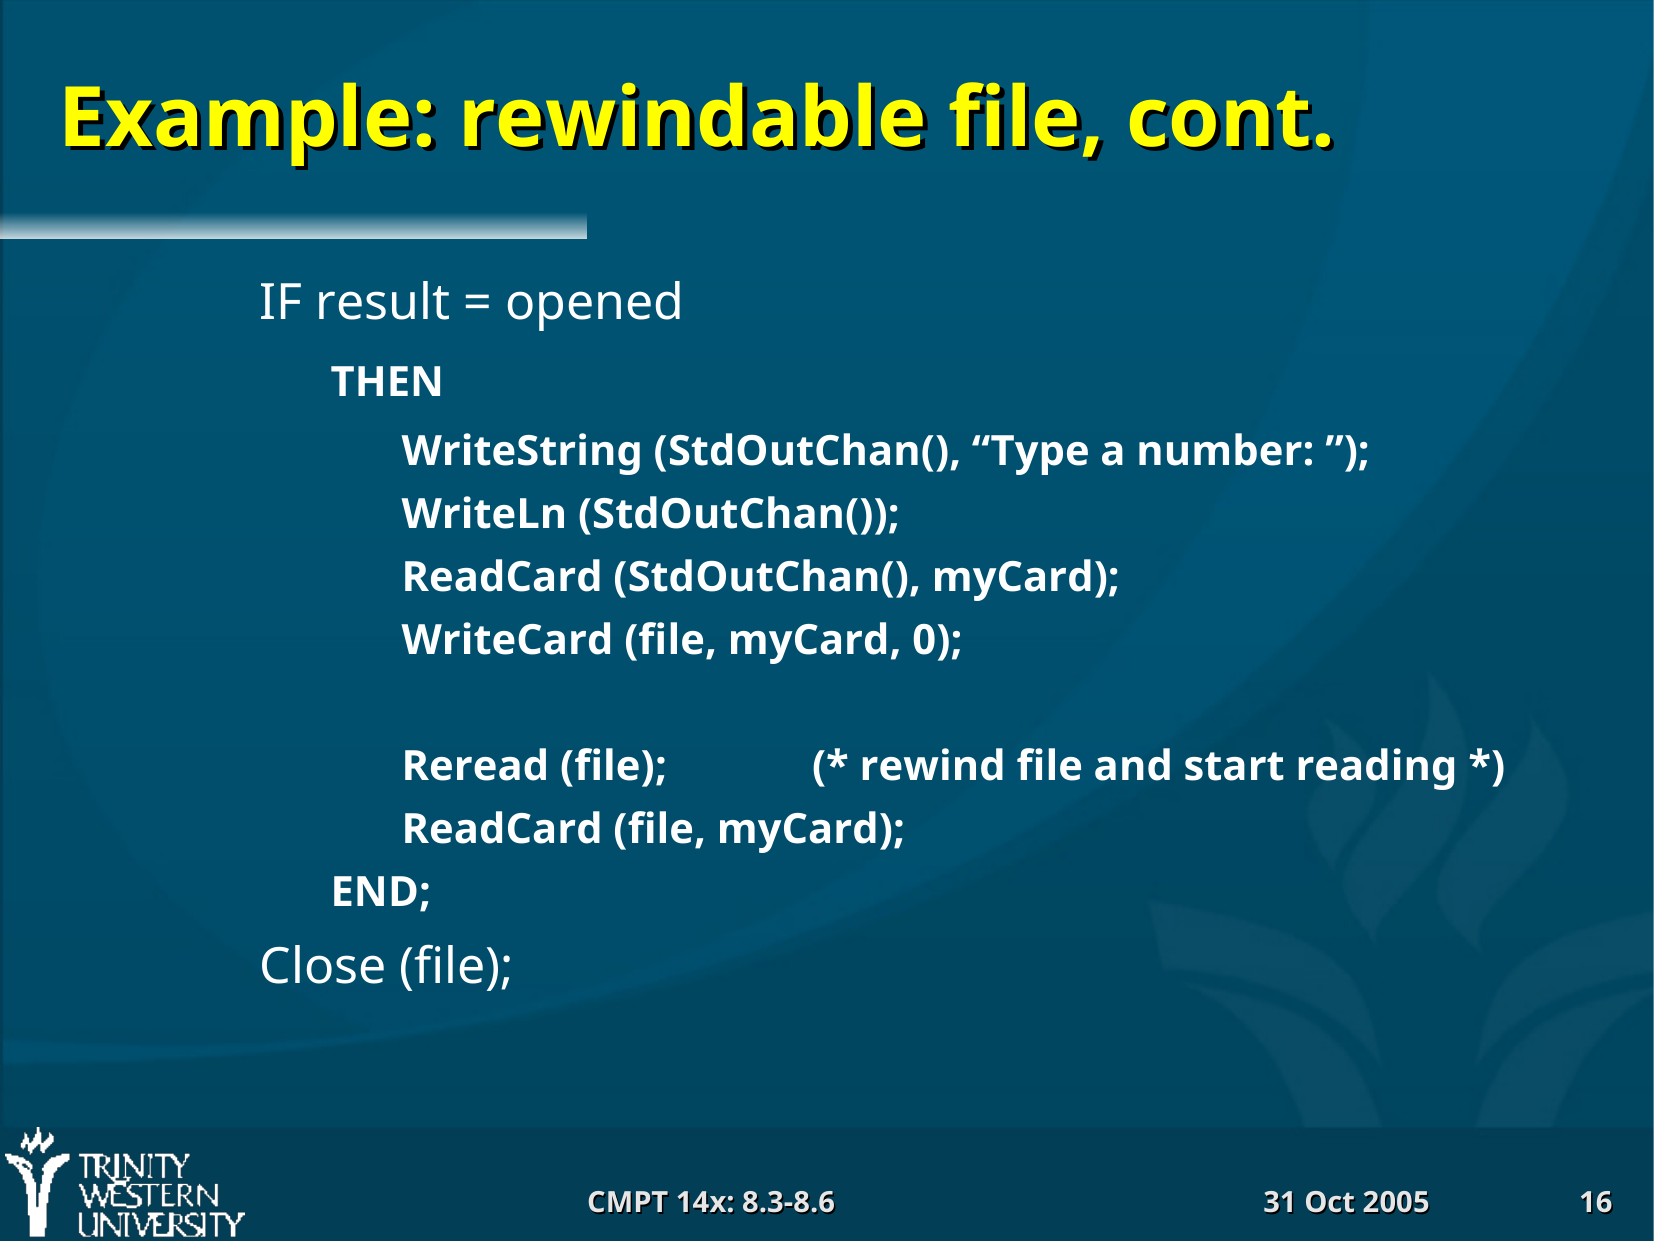

# Example: rewindable file, cont.
IF result = opened
THEN
WriteString (StdOutChan(), “Type a number: ”);
WriteLn (StdOutChan());
ReadCard (StdOutChan(), myCard);
WriteCard (file, myCard, 0);
Reread (file); 		(* rewind file and start reading *)
ReadCard (file, myCard);
END;
Close (file);
CMPT 14x: 8.3-8.6
31 Oct 2005
16